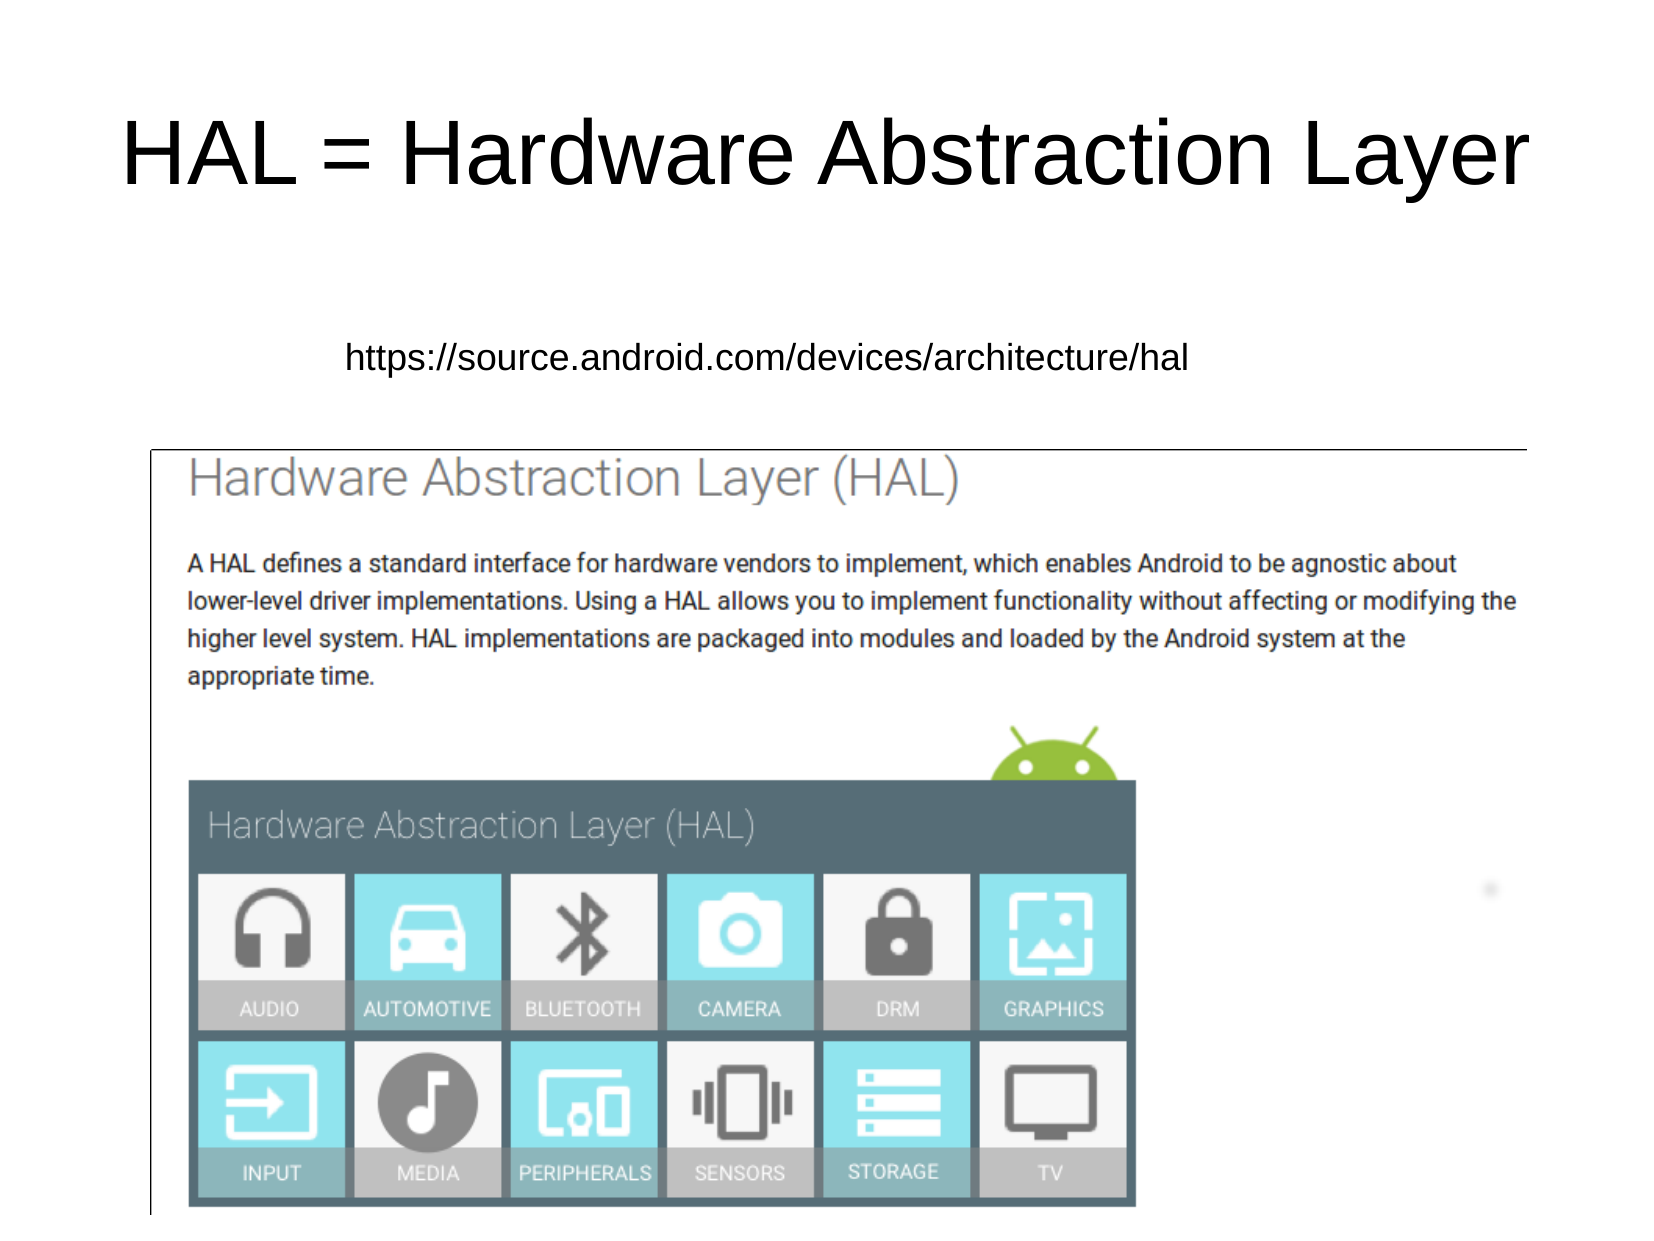

# HAL = Hardware Abstraction Layer
https://source.android.com/devices/architecture/hal